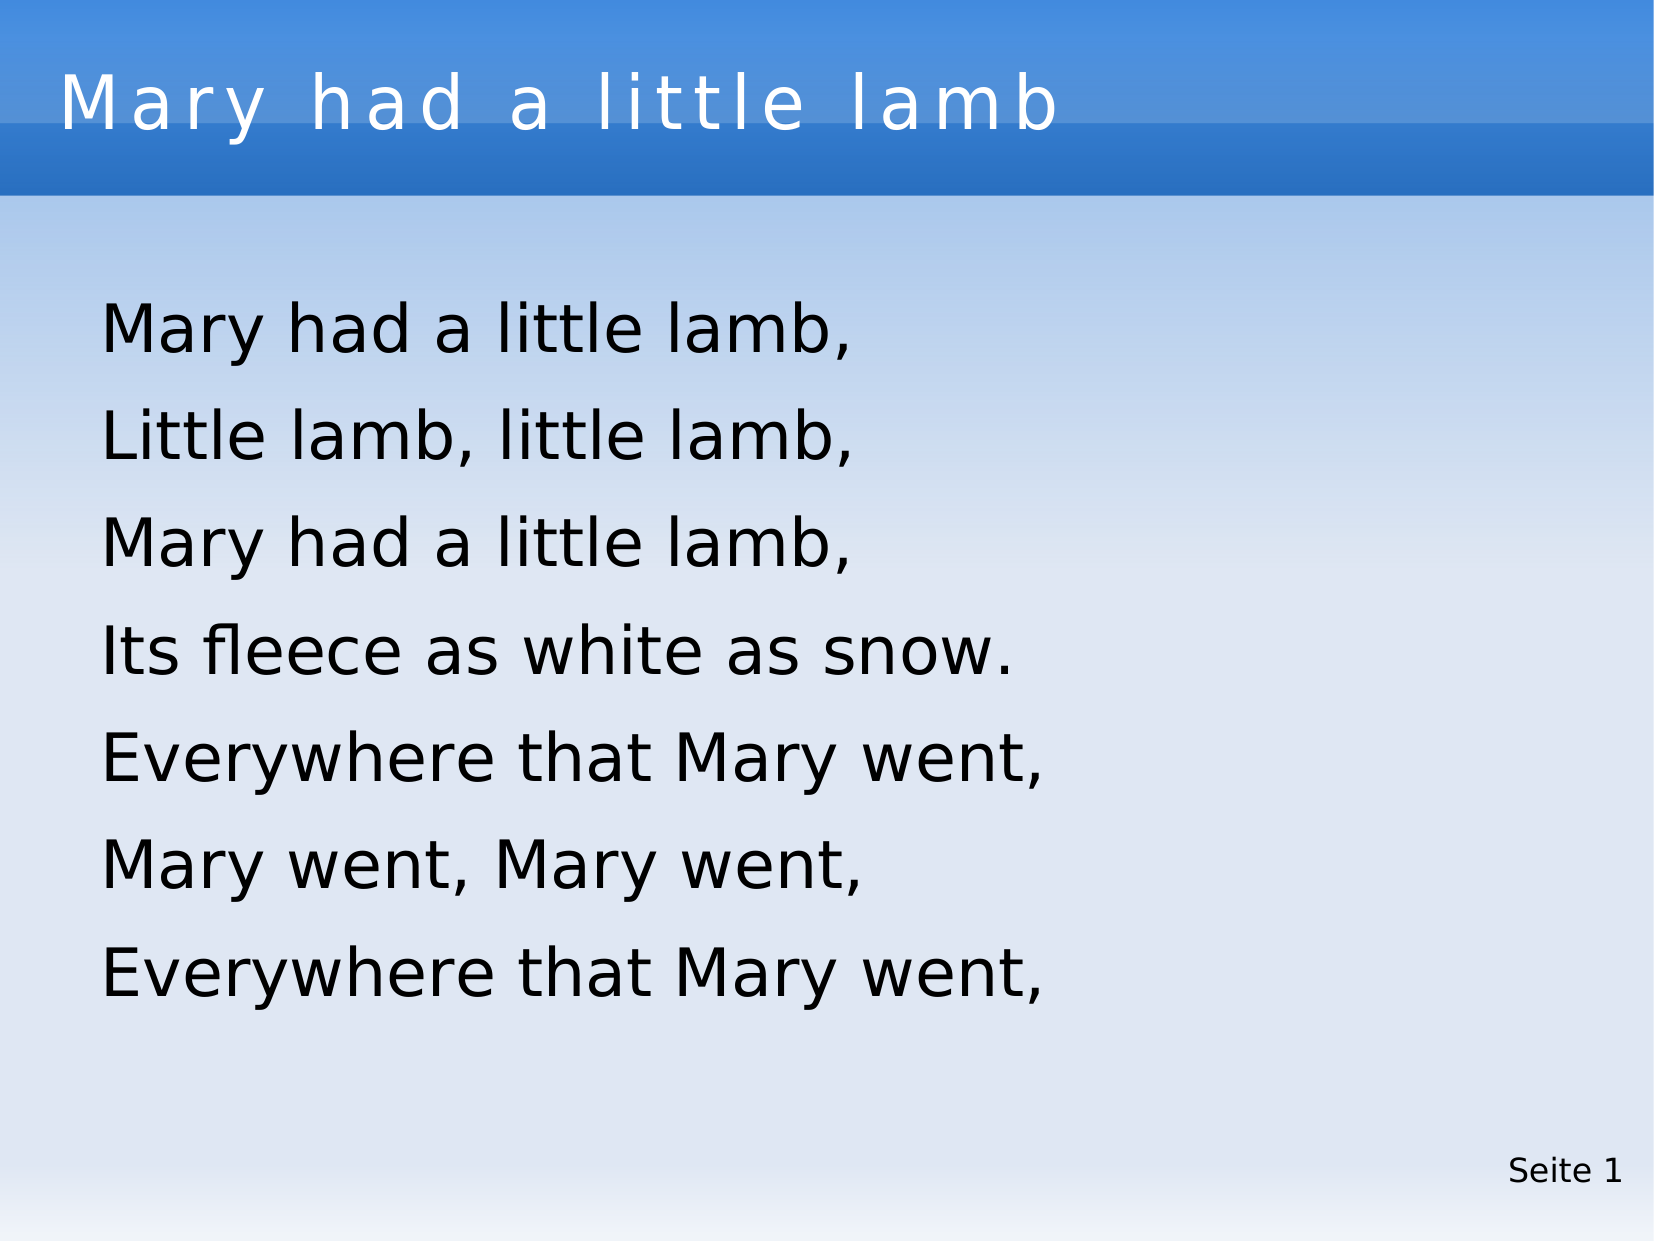

# Mary had a little lamb
Mary had a little lamb,
Little lamb, little lamb,
Mary had a little lamb,
Its fleece as white as snow.
Everywhere that Mary went,
Mary went, Mary went,
Everywhere that Mary went,
1